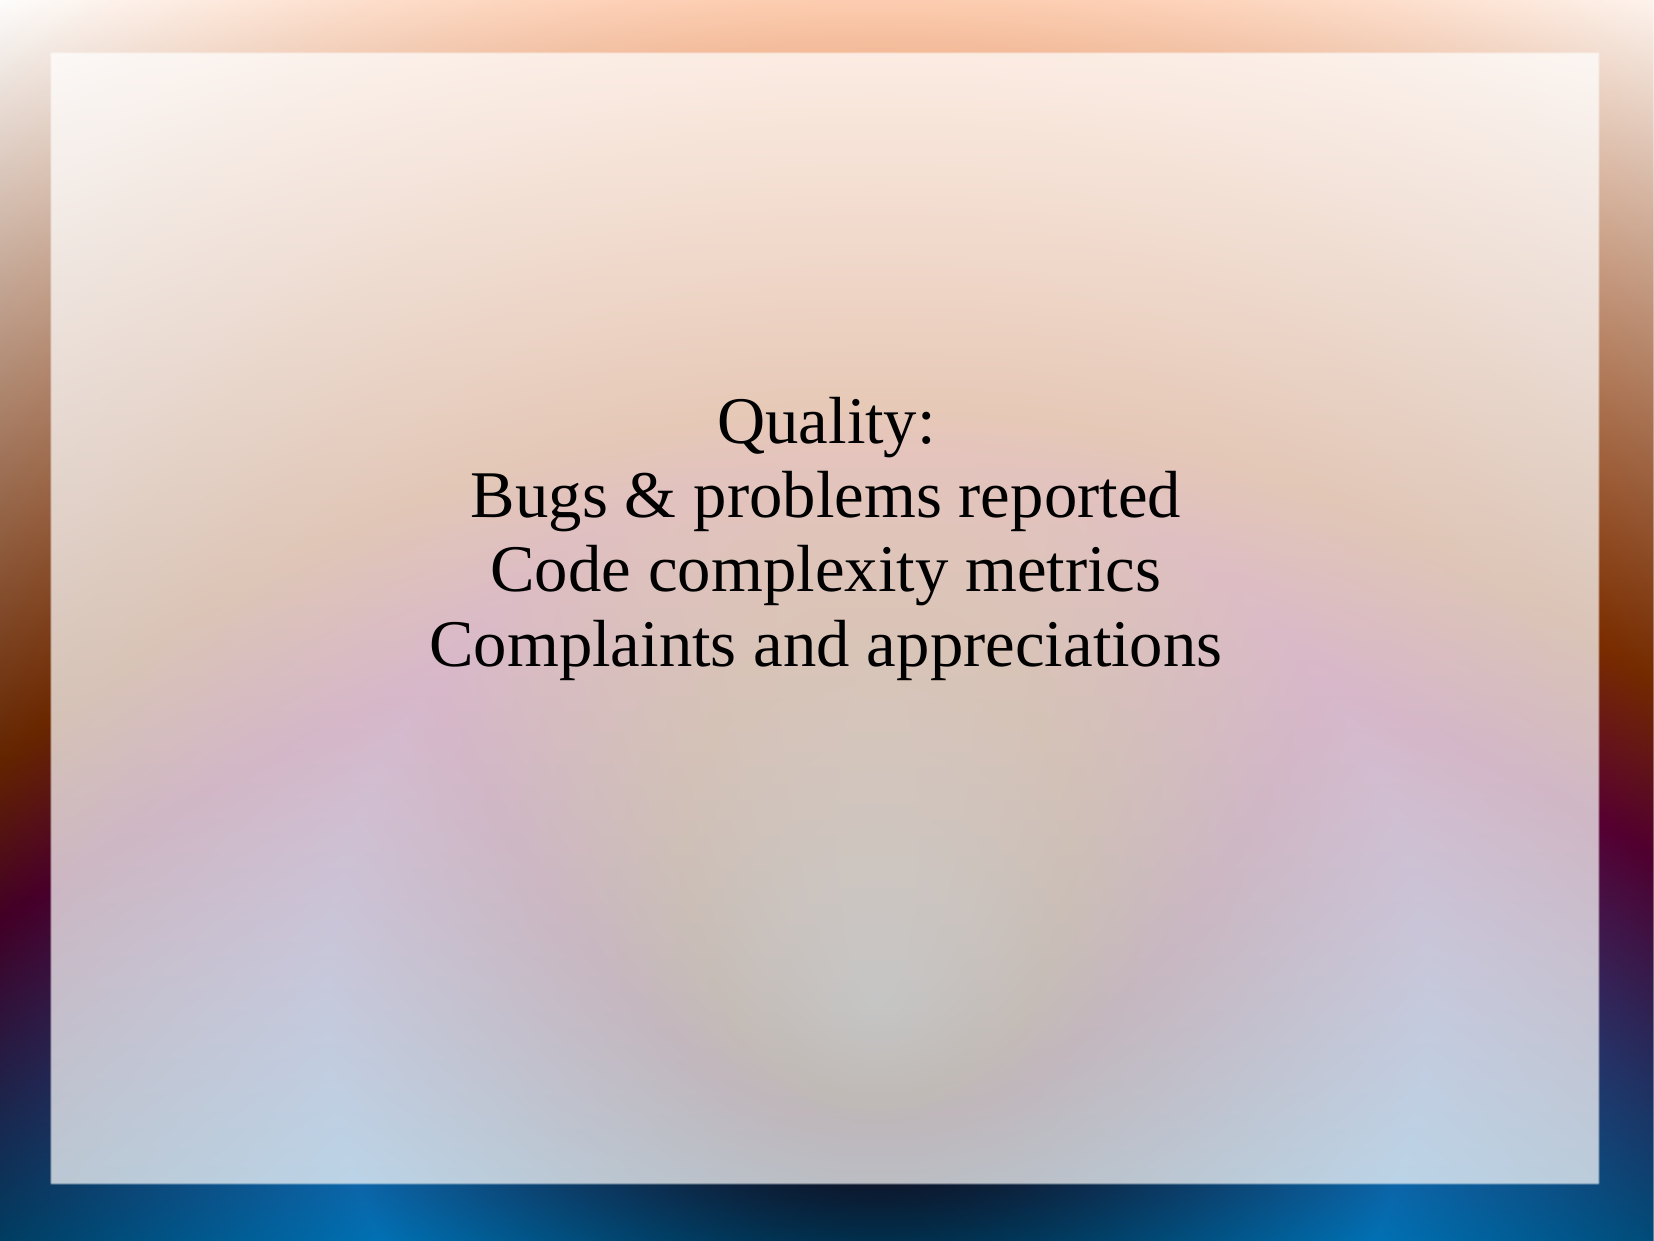

# Quality:
Bugs & problems reported
Code complexity metrics
Complaints and appreciations